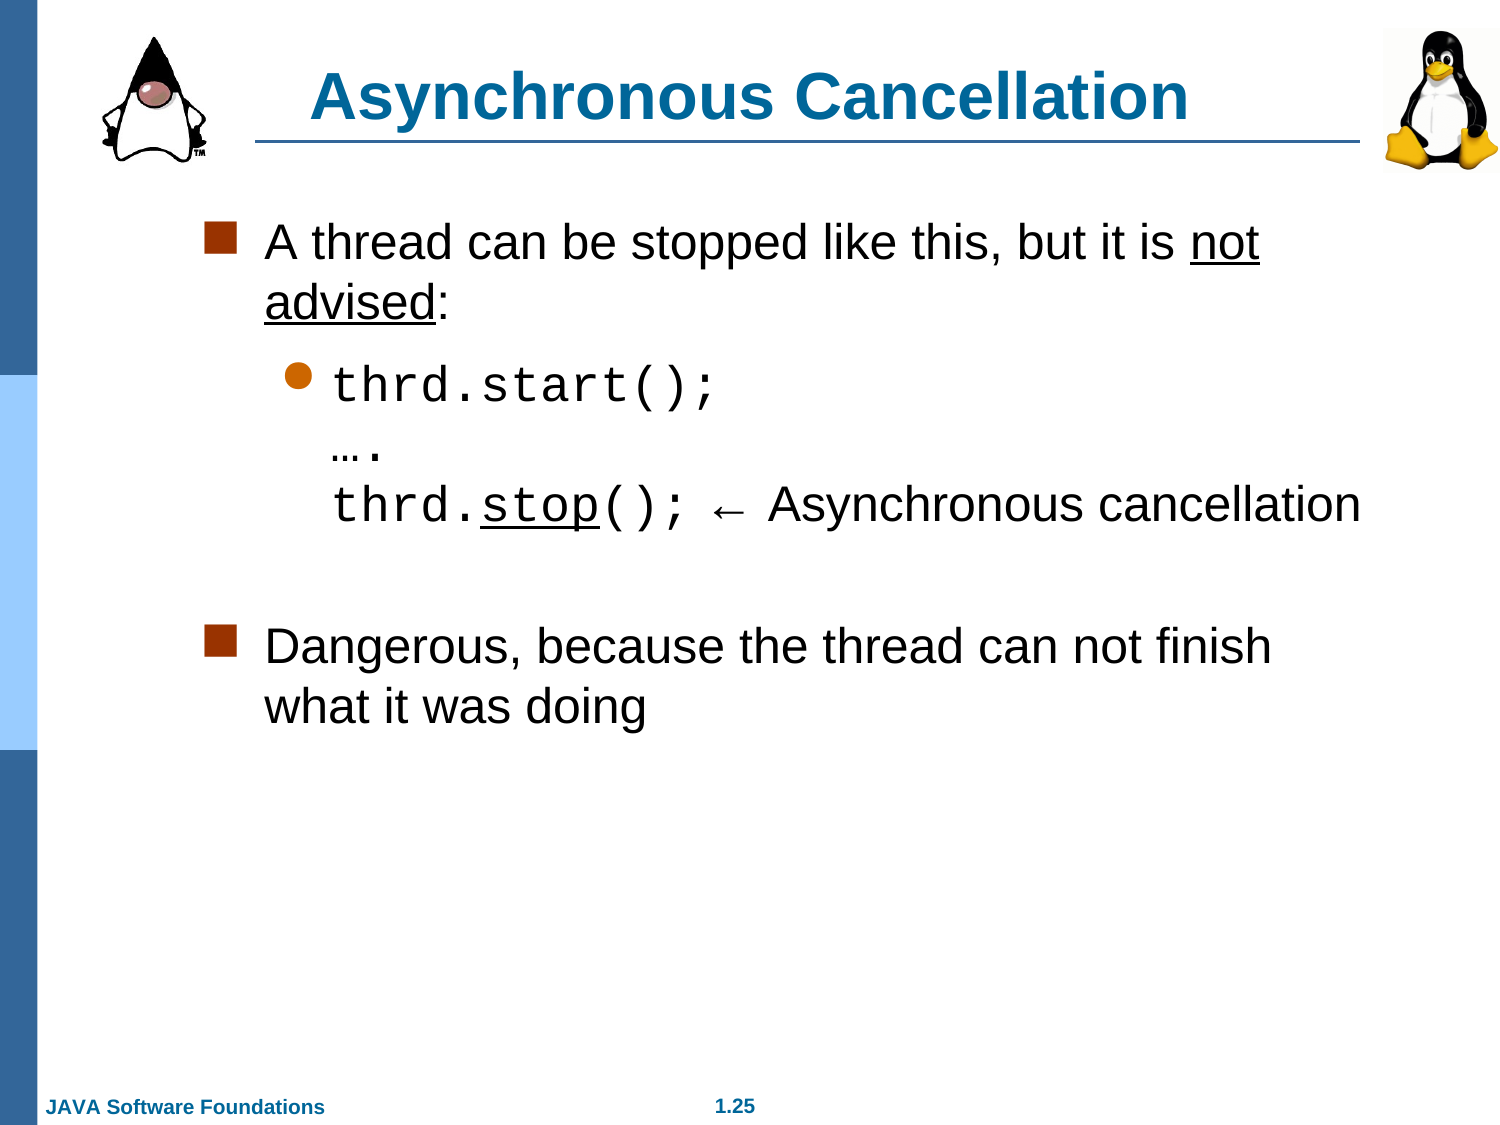

# Asynchronous Cancellation
A thread can be stopped like this, but it is not advised:
thrd.start();
….
thrd.stop(); ← Asynchronous cancellation
Dangerous, because the thread can not finish what it was doing